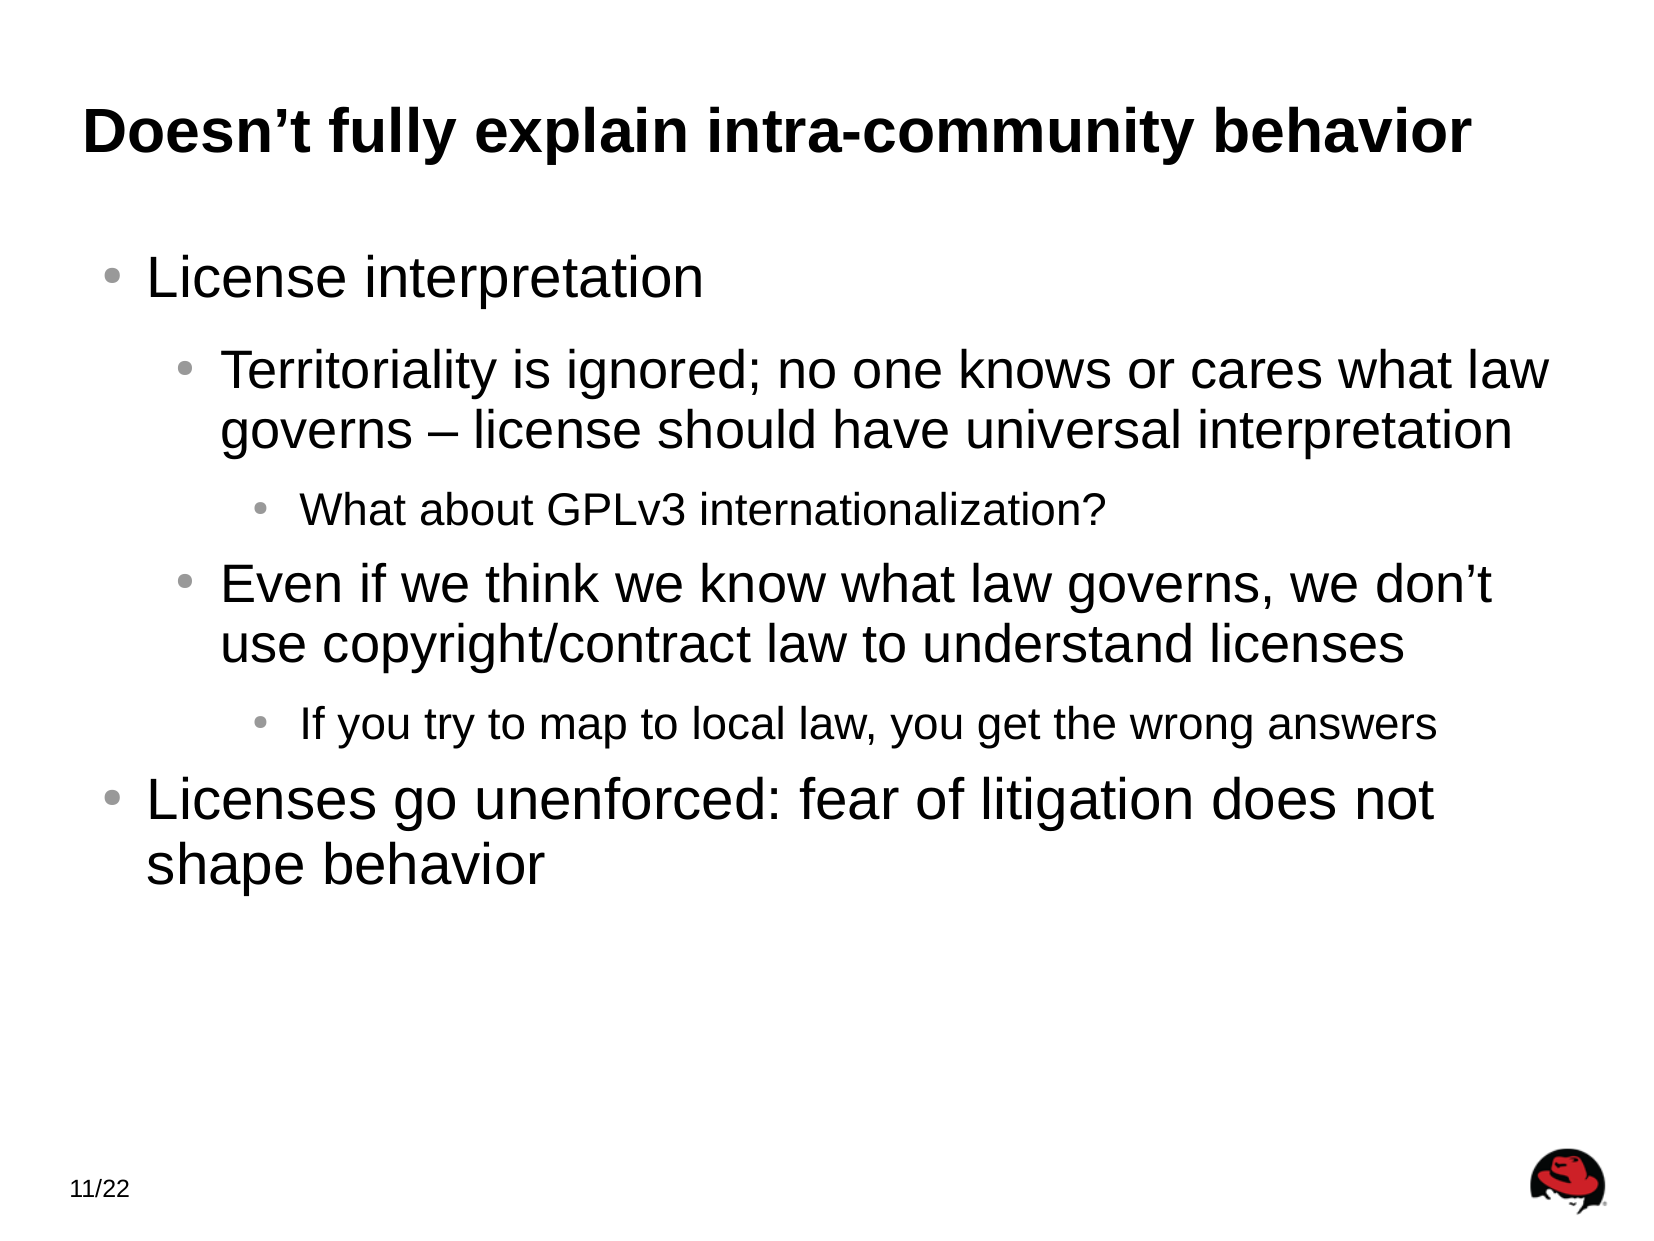

# Doesn’t fully explain intra-community behavior
License interpretation
Territoriality is ignored; no one knows or cares what law governs – license should have universal interpretation
What about GPLv3 internationalization?
Even if we think we know what law governs, we don’t use copyright/contract law to understand licenses
If you try to map to local law, you get the wrong answers
Licenses go unenforced: fear of litigation does not shape behavior